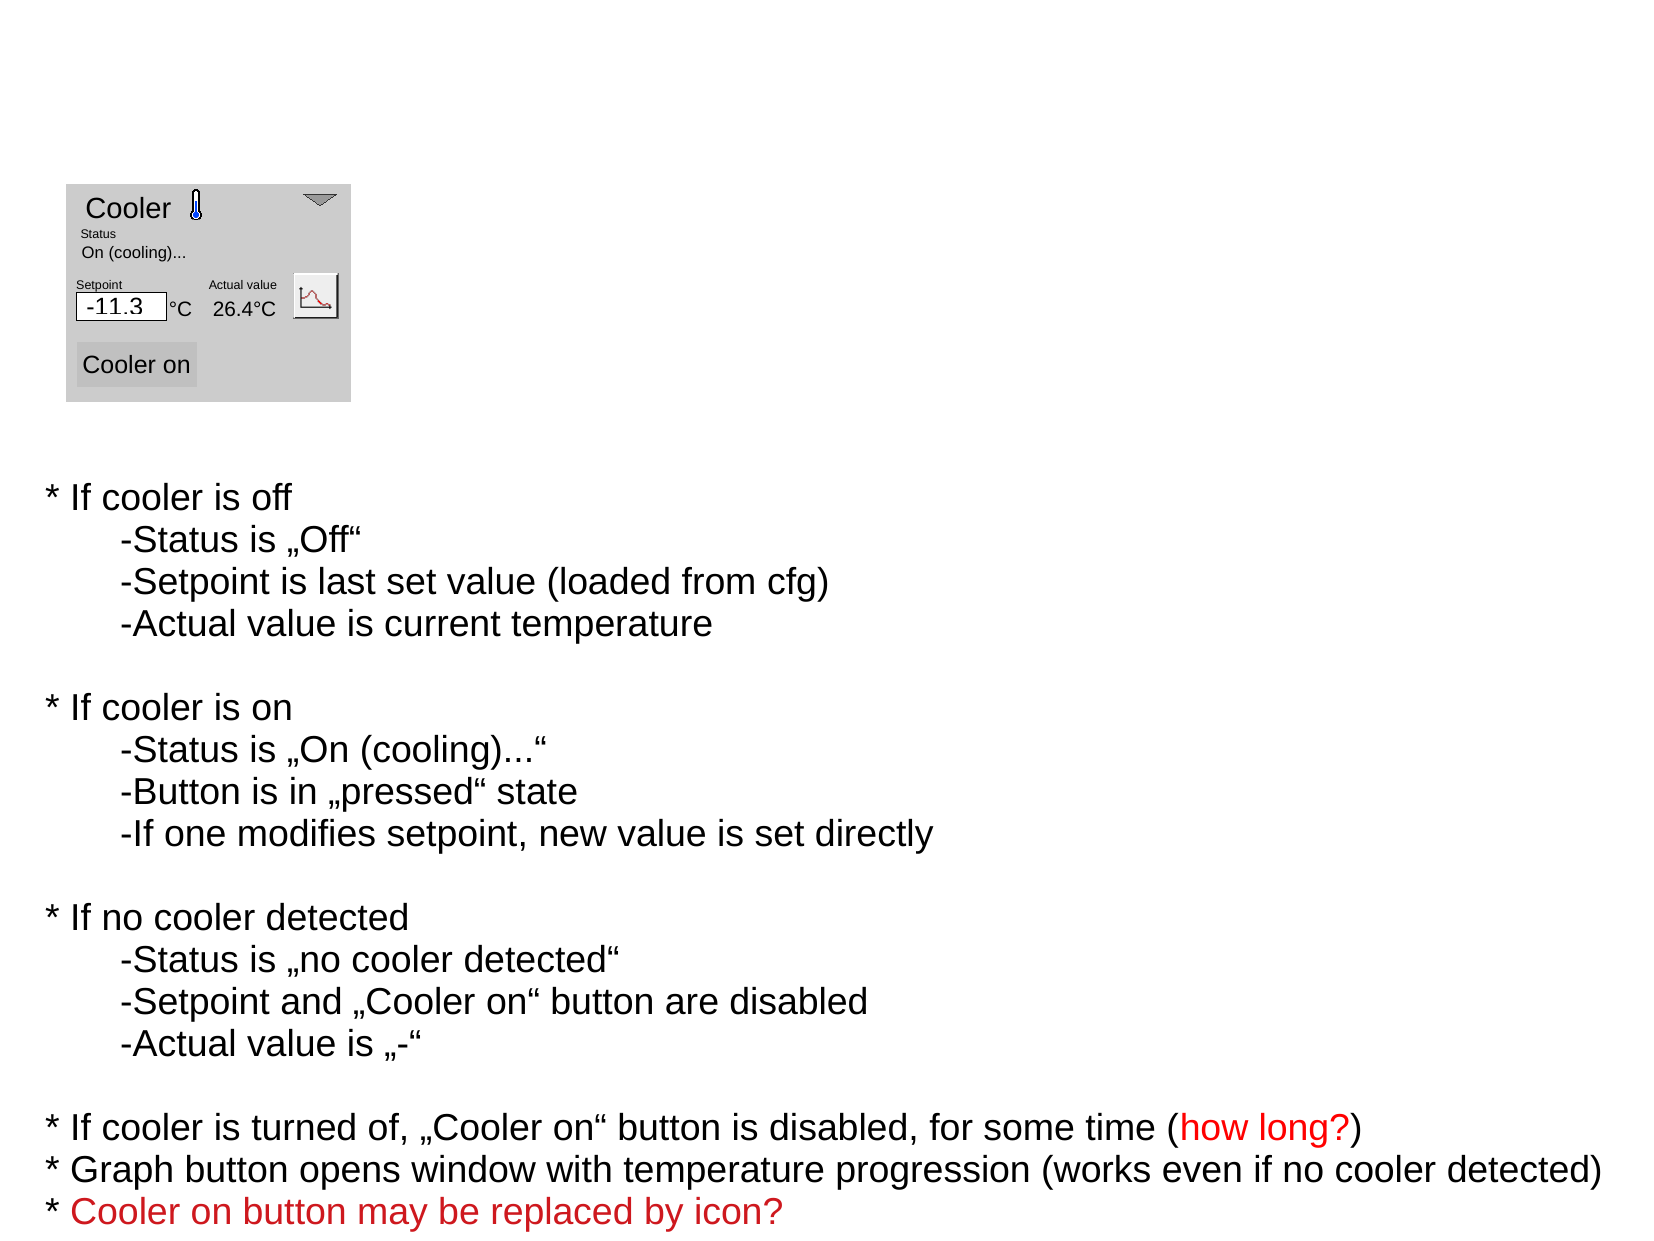

Cooler
Status
On (cooling)...
Setpoint
Actual value
°C
26.4°C
* If cooler is off
	-Status is „Off“
	-Setpoint is last set value (loaded from cfg)
	-Actual value is current temperature
* If cooler is on
	-Status is „On (cooling)...“
	-Button is in „pressed“ state
	-If one modifies setpoint, new value is set directly
* If no cooler detected
	-Status is „no cooler detected“
	-Setpoint and „Cooler on“ button are disabled
	-Actual value is „-“
* If cooler is turned of, „Cooler on“ button is disabled, for some time (how long?)
* Graph button opens window with temperature progression (works even if no cooler detected)
* Cooler on button may be replaced by icon?